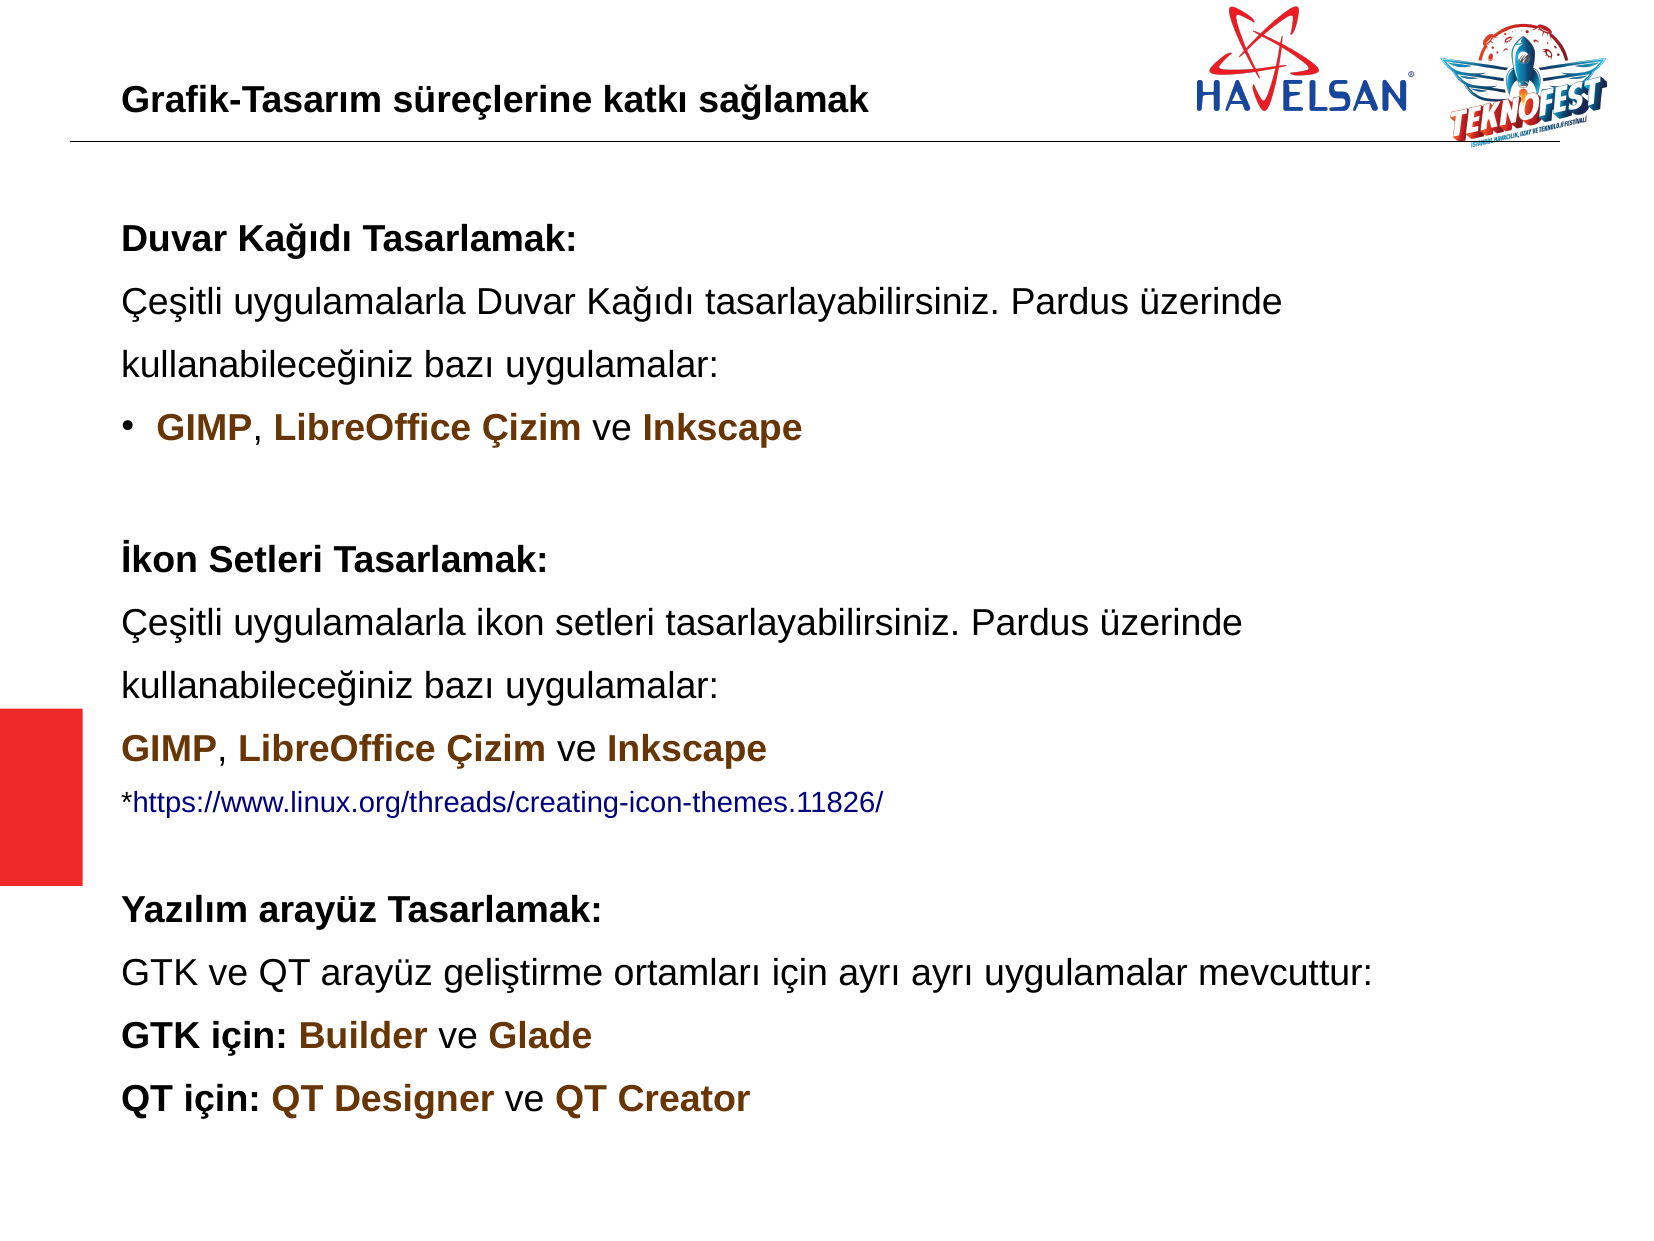

Grafik-Tasarım süreçlerine katkı sağlamak
Duvar Kağıdı Tasarlamak:
Çeşitli uygulamalarla Duvar Kağıdı tasarlayabilirsiniz. Pardus üzerinde kullanabileceğiniz bazı uygulamalar:
GIMP, LibreOffice Çizim ve Inkscape
İkon Setleri Tasarlamak:
Çeşitli uygulamalarla ikon setleri tasarlayabilirsiniz. Pardus üzerinde kullanabileceğiniz bazı uygulamalar:
GIMP, LibreOffice Çizim ve Inkscape
*https://www.linux.org/threads/creating-icon-themes.11826/
Yazılım arayüz Tasarlamak:
GTK ve QT arayüz geliştirme ortamları için ayrı ayrı uygulamalar mevcuttur:
GTK için: Builder ve Glade
QT için: QT Designer ve QT Creator